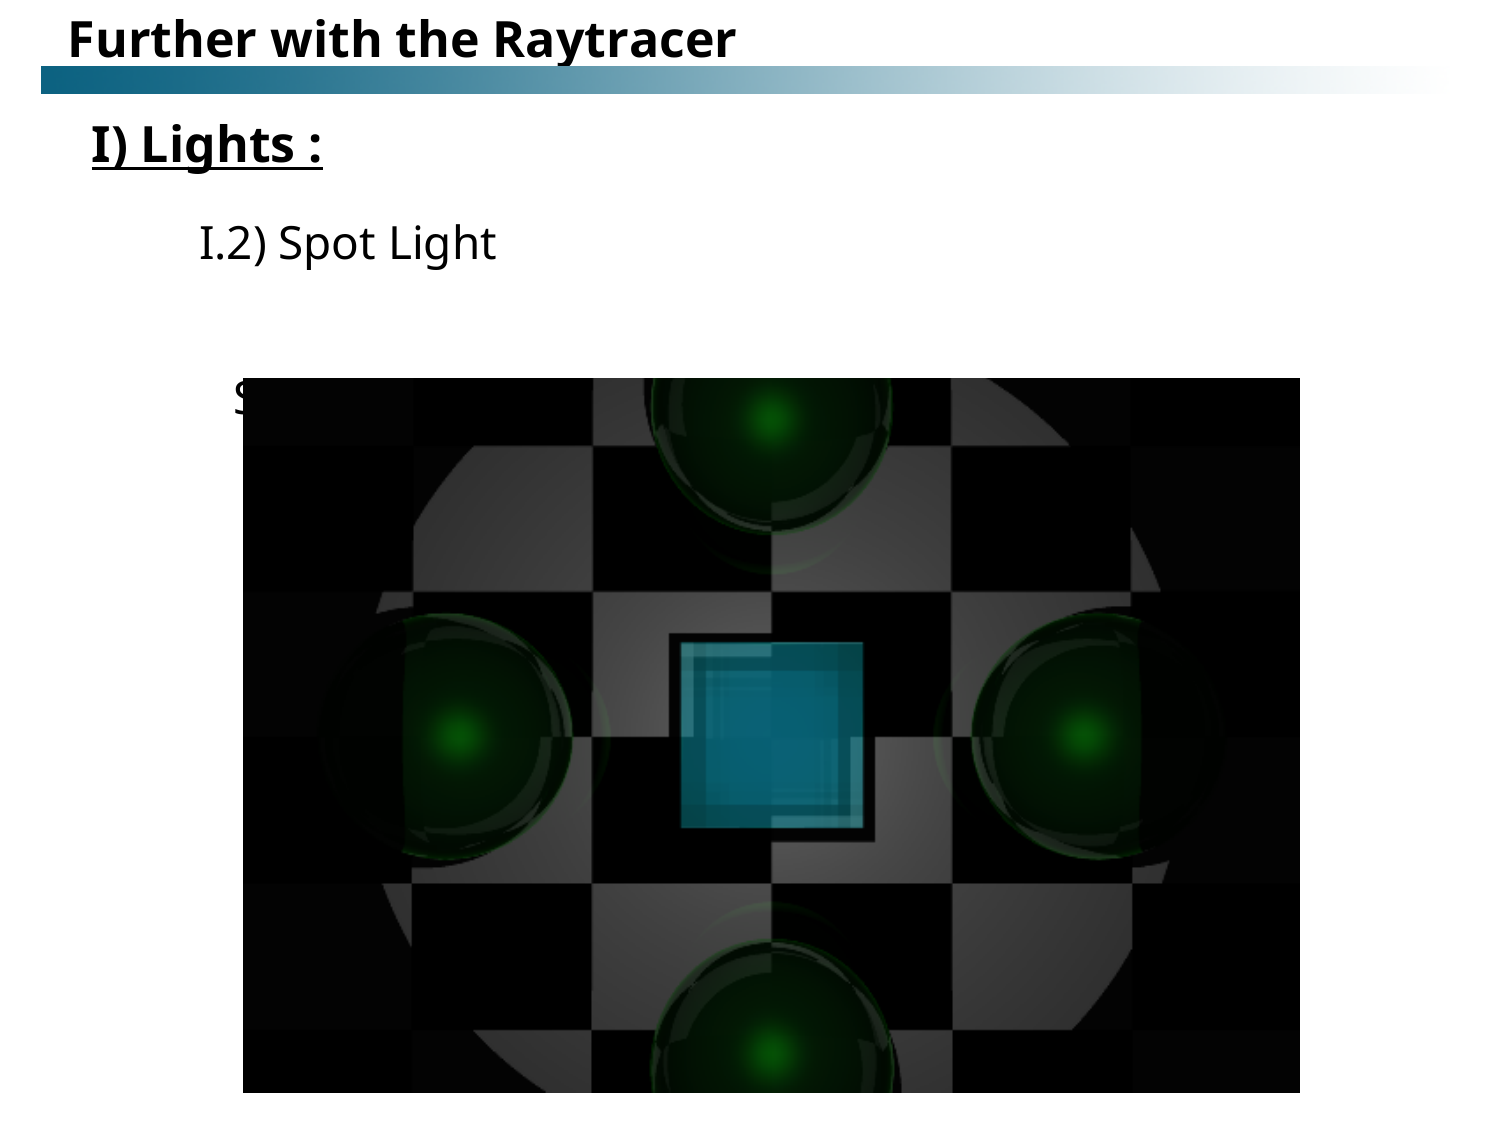

# Further with the Raytracer
I) Lights :
I.2) Spot Light
 Spot light can have diffuse light